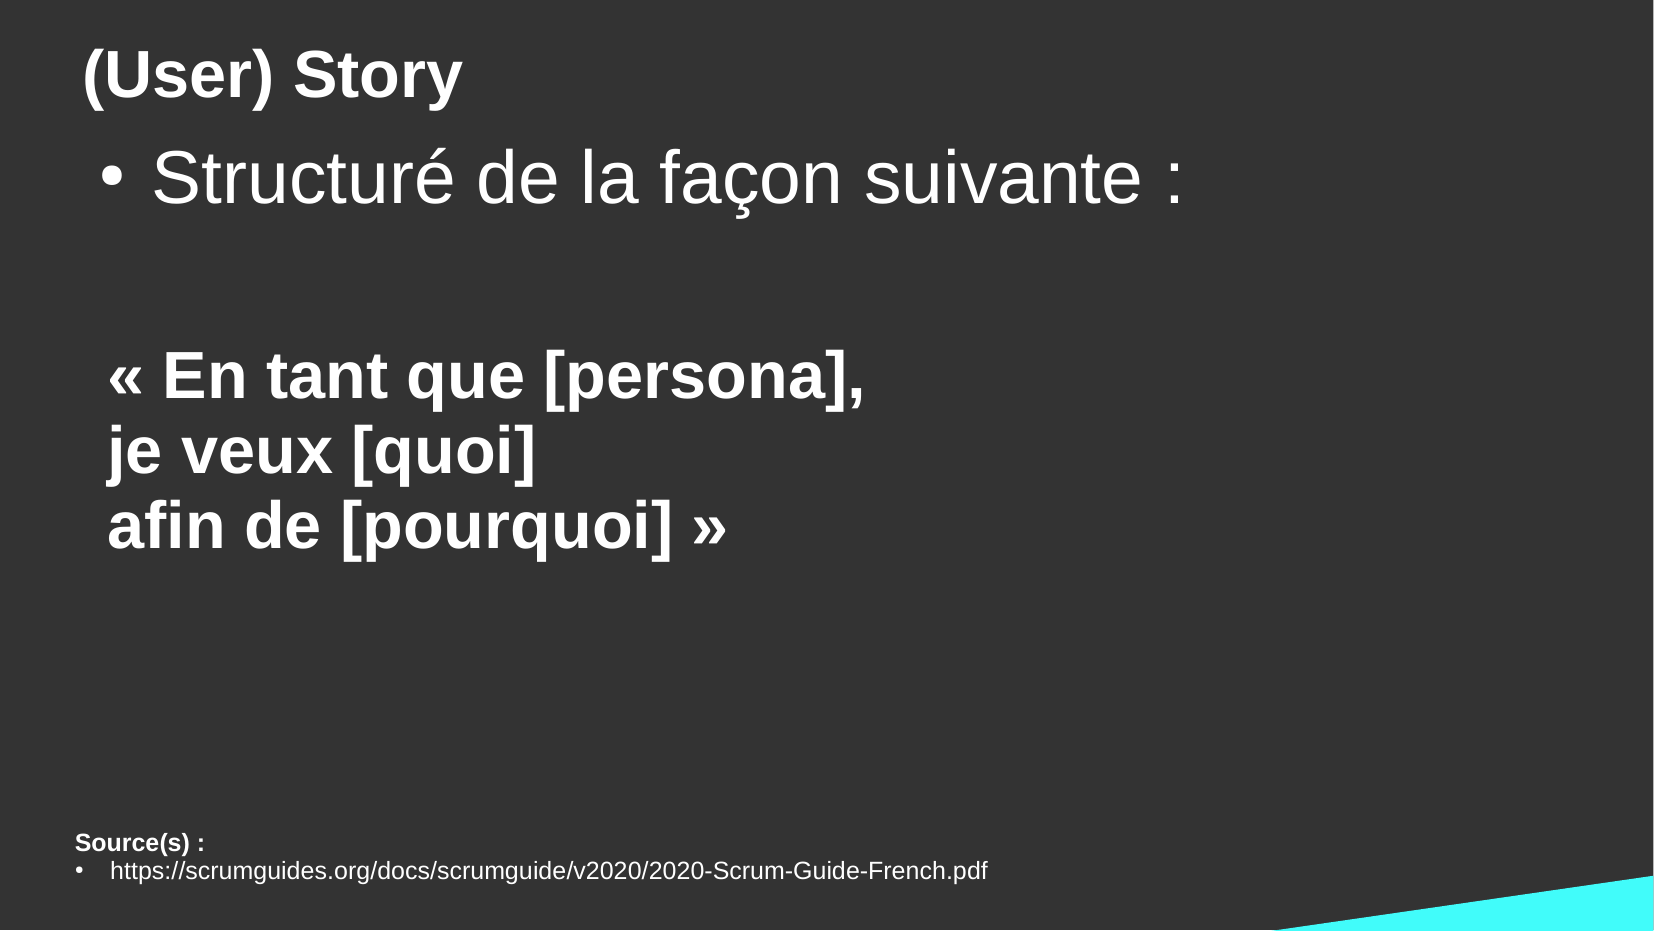

# (User) Story
Structuré de la façon suivante :
« En tant que [persona],
je veux [quoi]
afin de [pourquoi] »
Source(s) :
https://scrumguides.org/docs/scrumguide/v2020/2020-Scrum-Guide-French.pdf